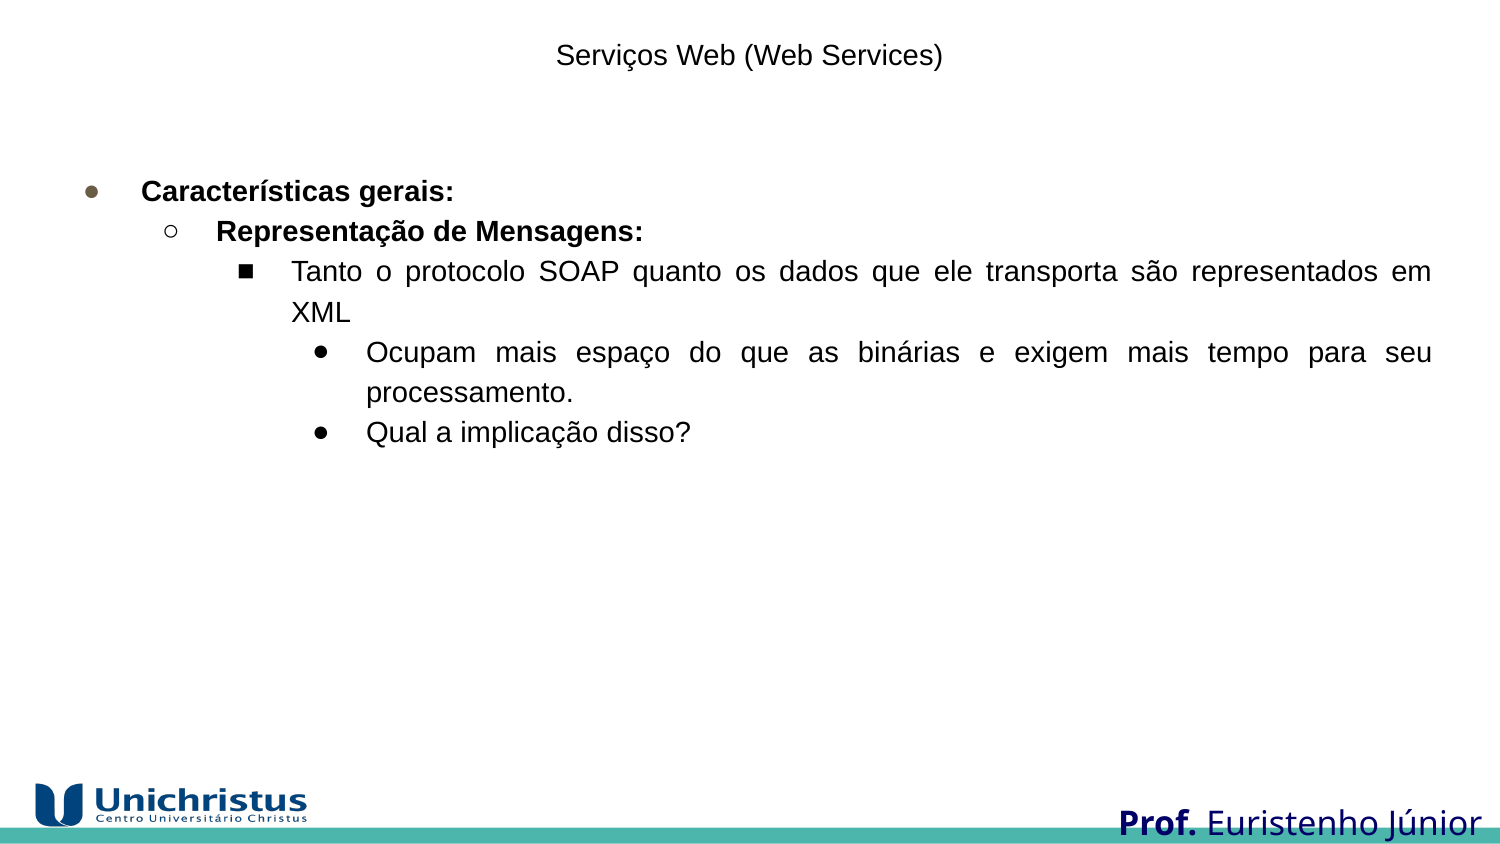

# Serviços Web (Web Services)
Características gerais:
Representação de Mensagens:
Tanto o protocolo SOAP quanto os dados que ele transporta são representados em XML
Ocupam mais espaço do que as binárias e exigem mais tempo para seu processamento.
Qual a implicação disso?
Prof. Euristenho Júnior